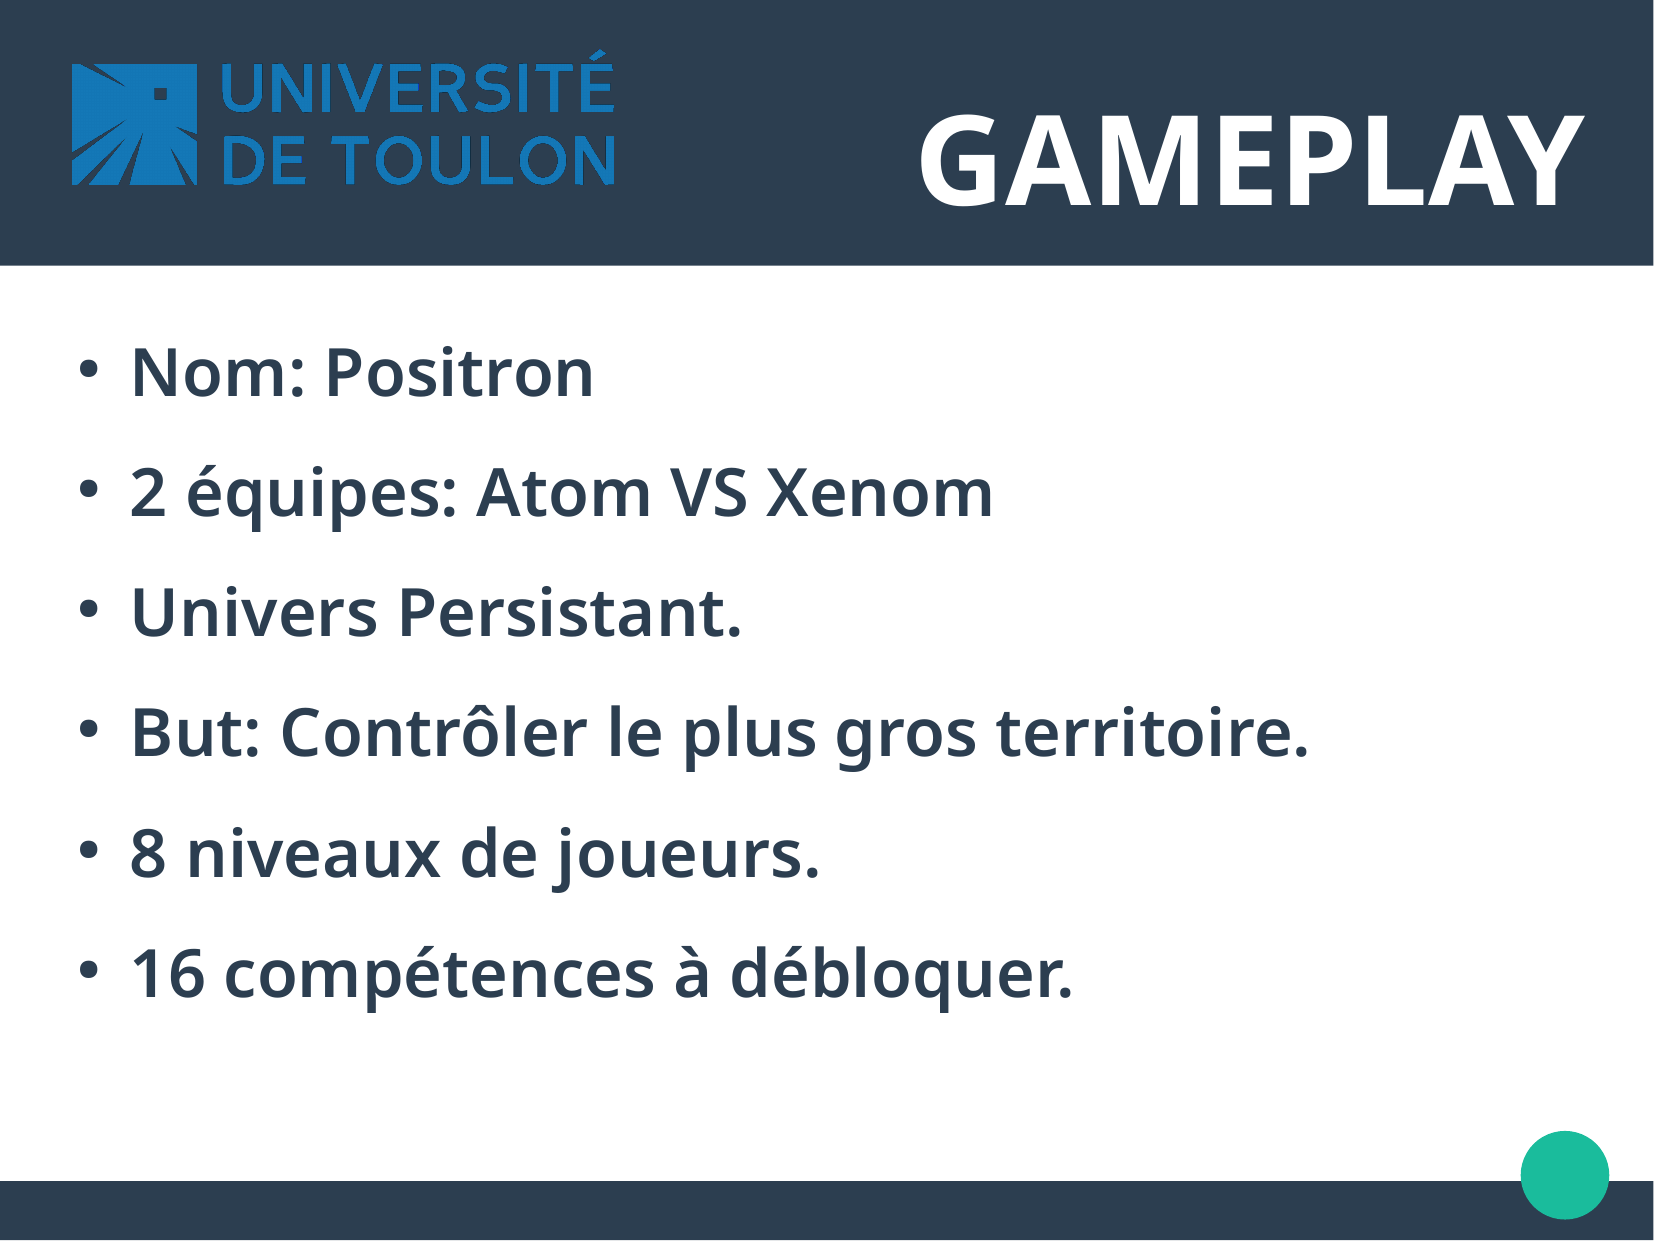

#
GAMEPLAY
Nom: Positron
2 équipes: Atom VS Xenom
Univers Persistant.
But: Contrôler le plus gros territoire.
8 niveaux de joueurs.
16 compétences à débloquer.